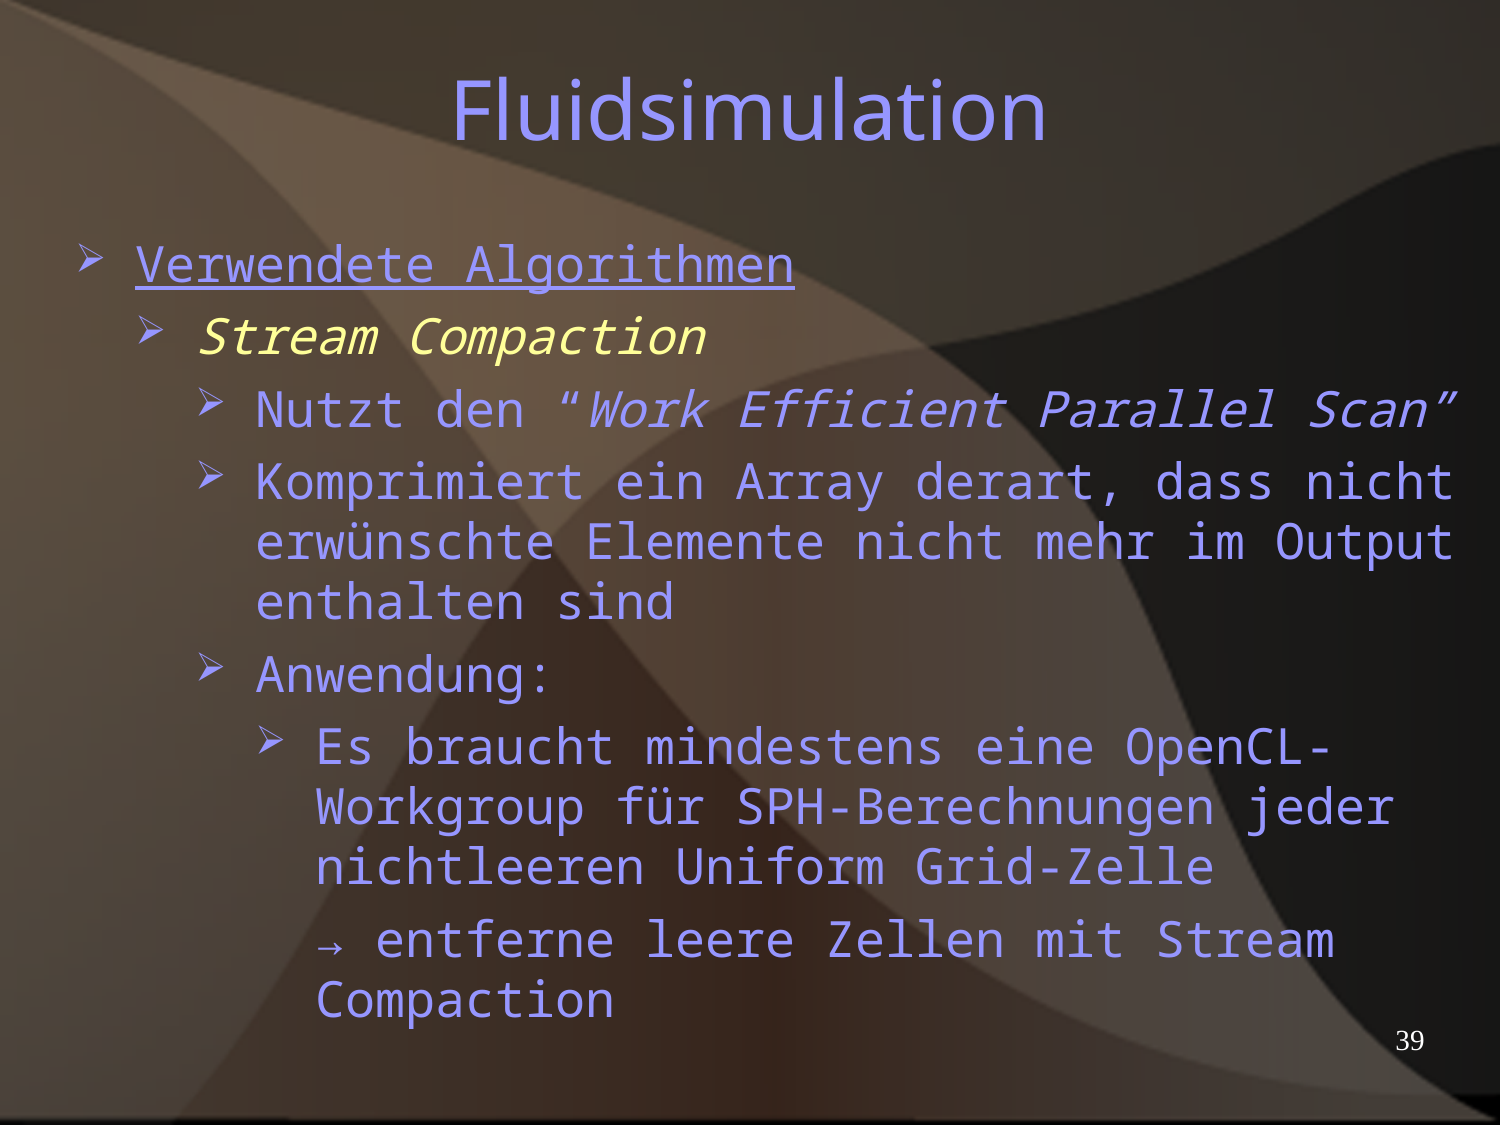

Fluidsimulation
Verwendete Algorithmen
Stream Compaction
Nutzt den “Work Efficient Parallel Scan”
Komprimiert ein Array derart, dass nicht erwünschte Elemente nicht mehr im Output enthalten sind
Anwendung:
Es braucht mindestens eine OpenCL-Workgroup für SPH-Berechnungen jeder nichtleeren Uniform Grid-Zelle
→ entferne leere Zellen mit Stream Compaction
39